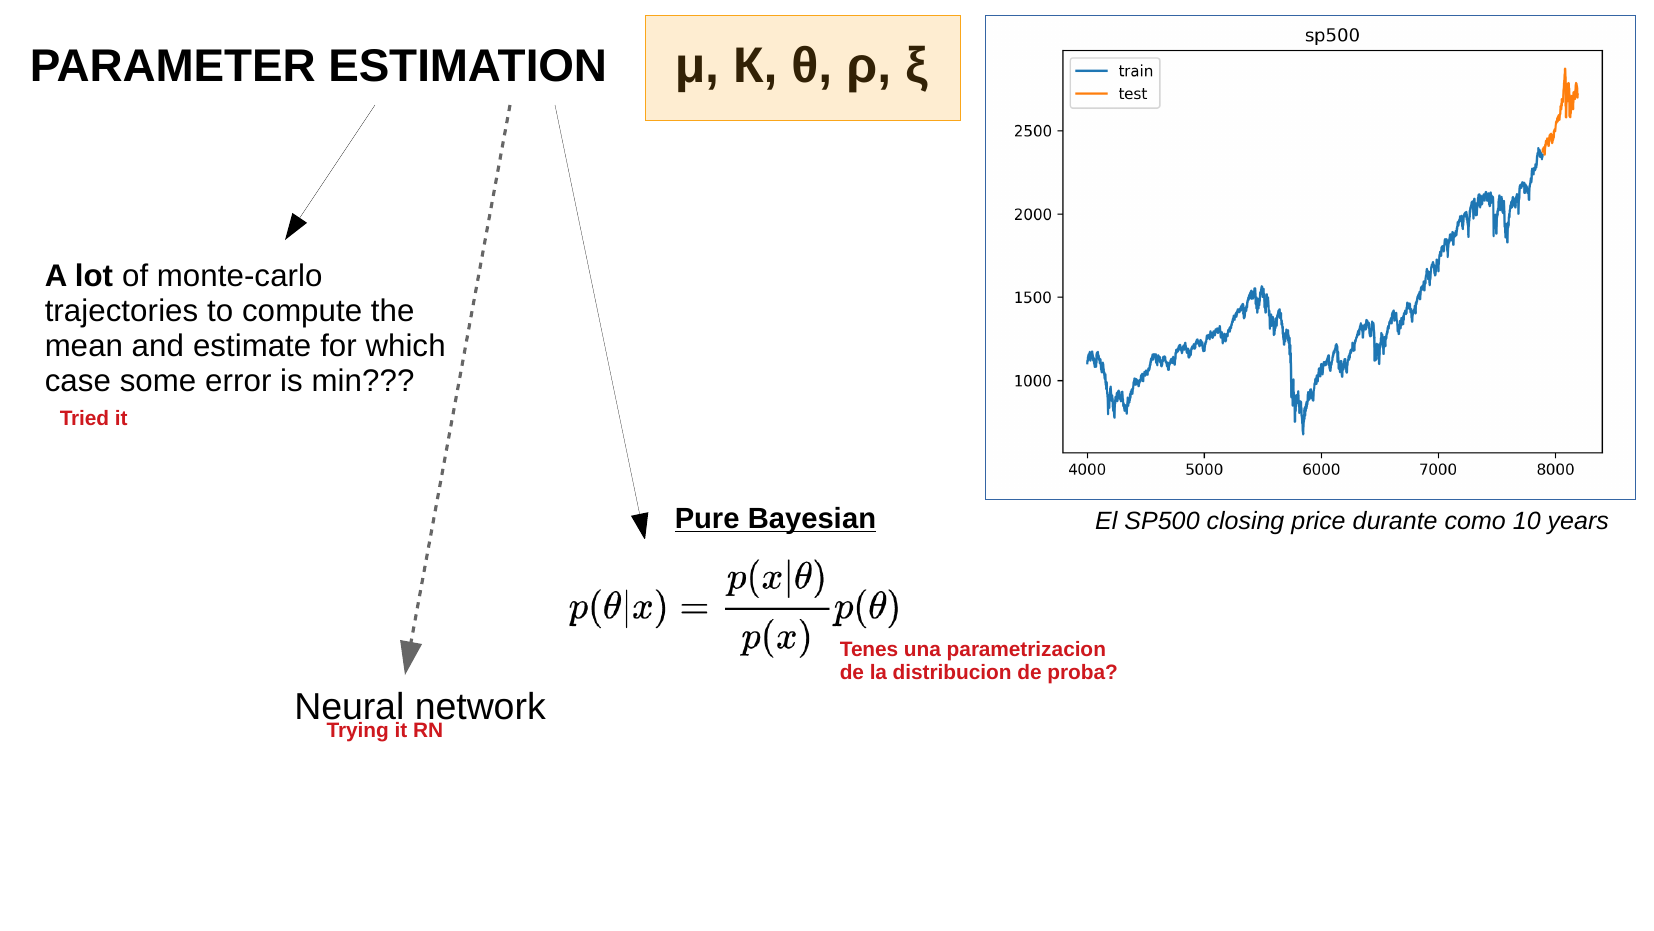

μ, К, θ, ρ, ξ
PARAMETER ESTIMATION
A lot of monte-carlo trajectories to compute the mean and estimate for which case some error is min???
Tried it
Pure Bayesian
El SP500 closing price durante como 10 years
Tenes una parametrizacion de la distribucion de proba?
Neural network
Trying it RN